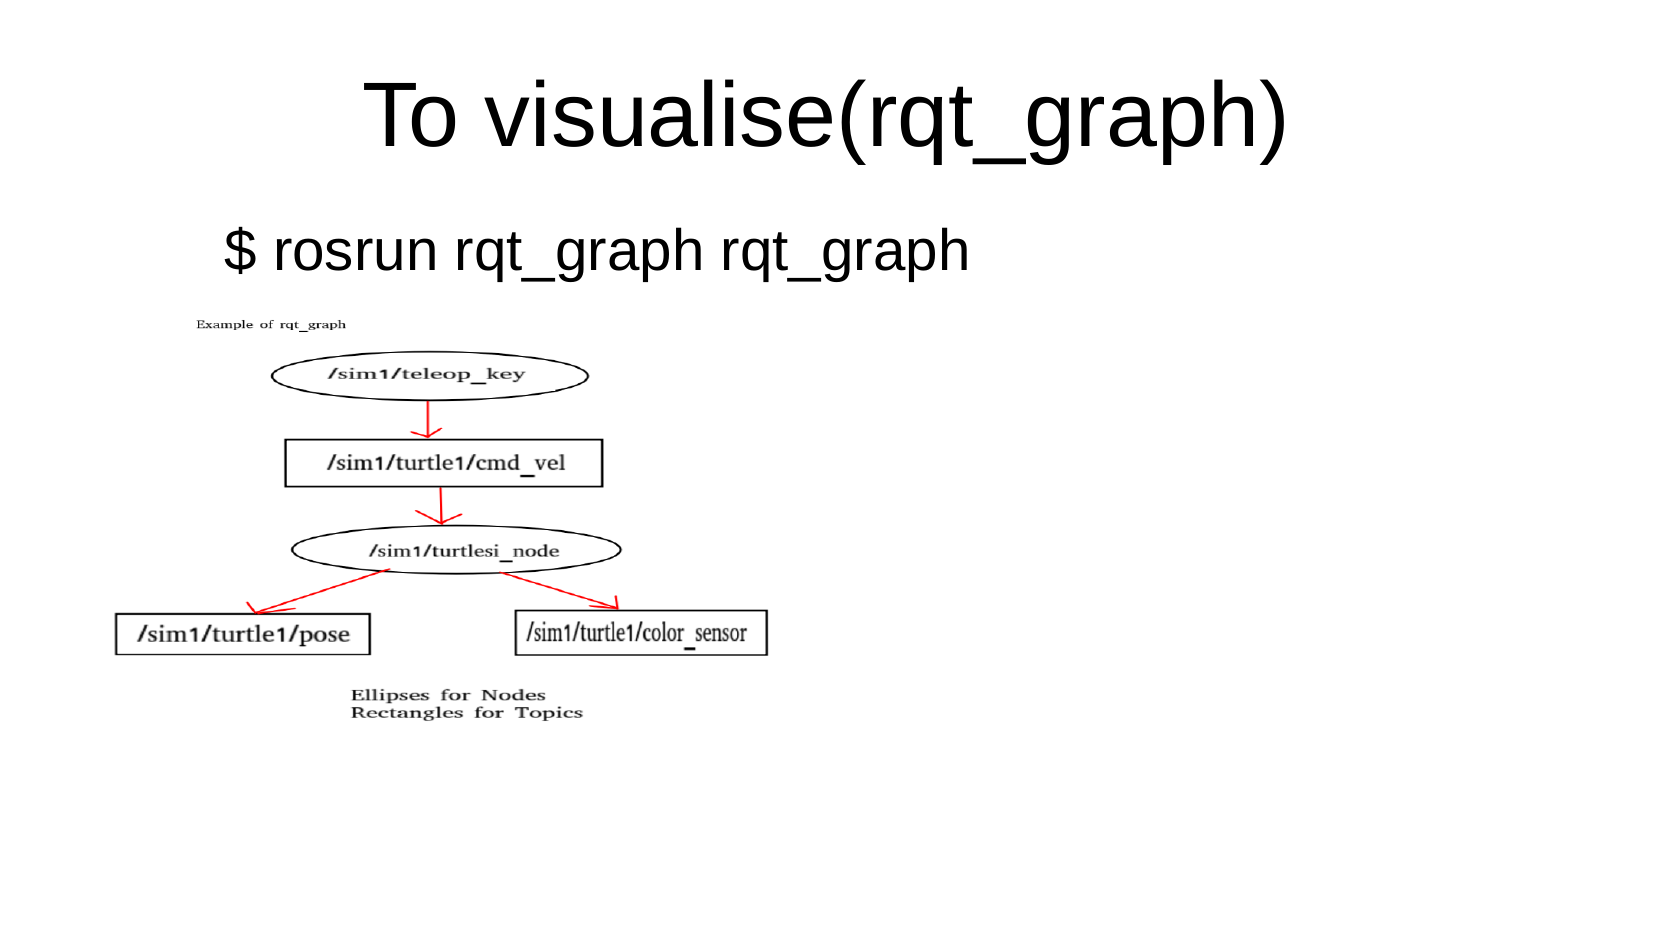

# To visualise(rqt_graph)
$ rosrun rqt_graph rqt_graph